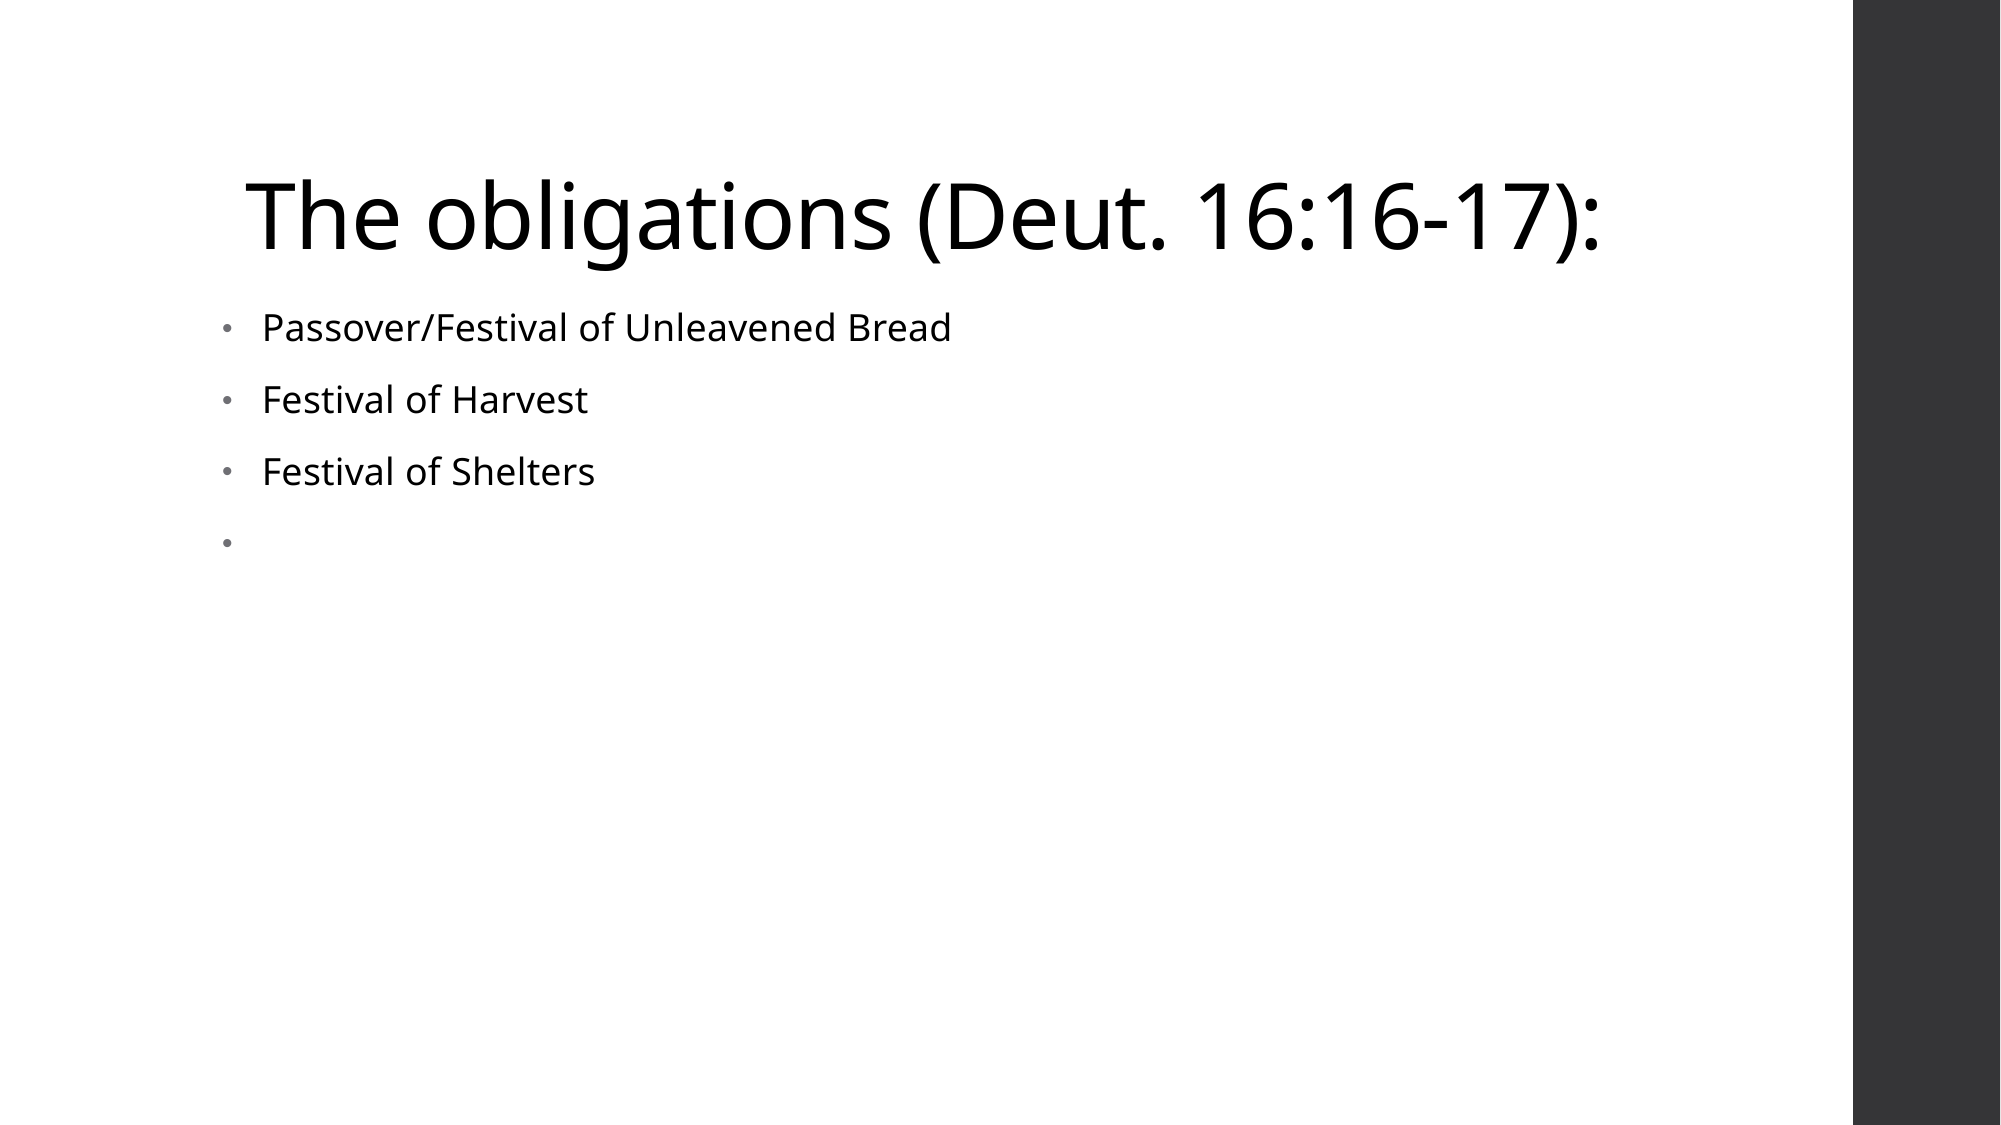

# The obligations (Deut. 16:16-17):
 Passover/Festival of Unleavened Bread
 Festival of Harvest
 Festival of Shelters